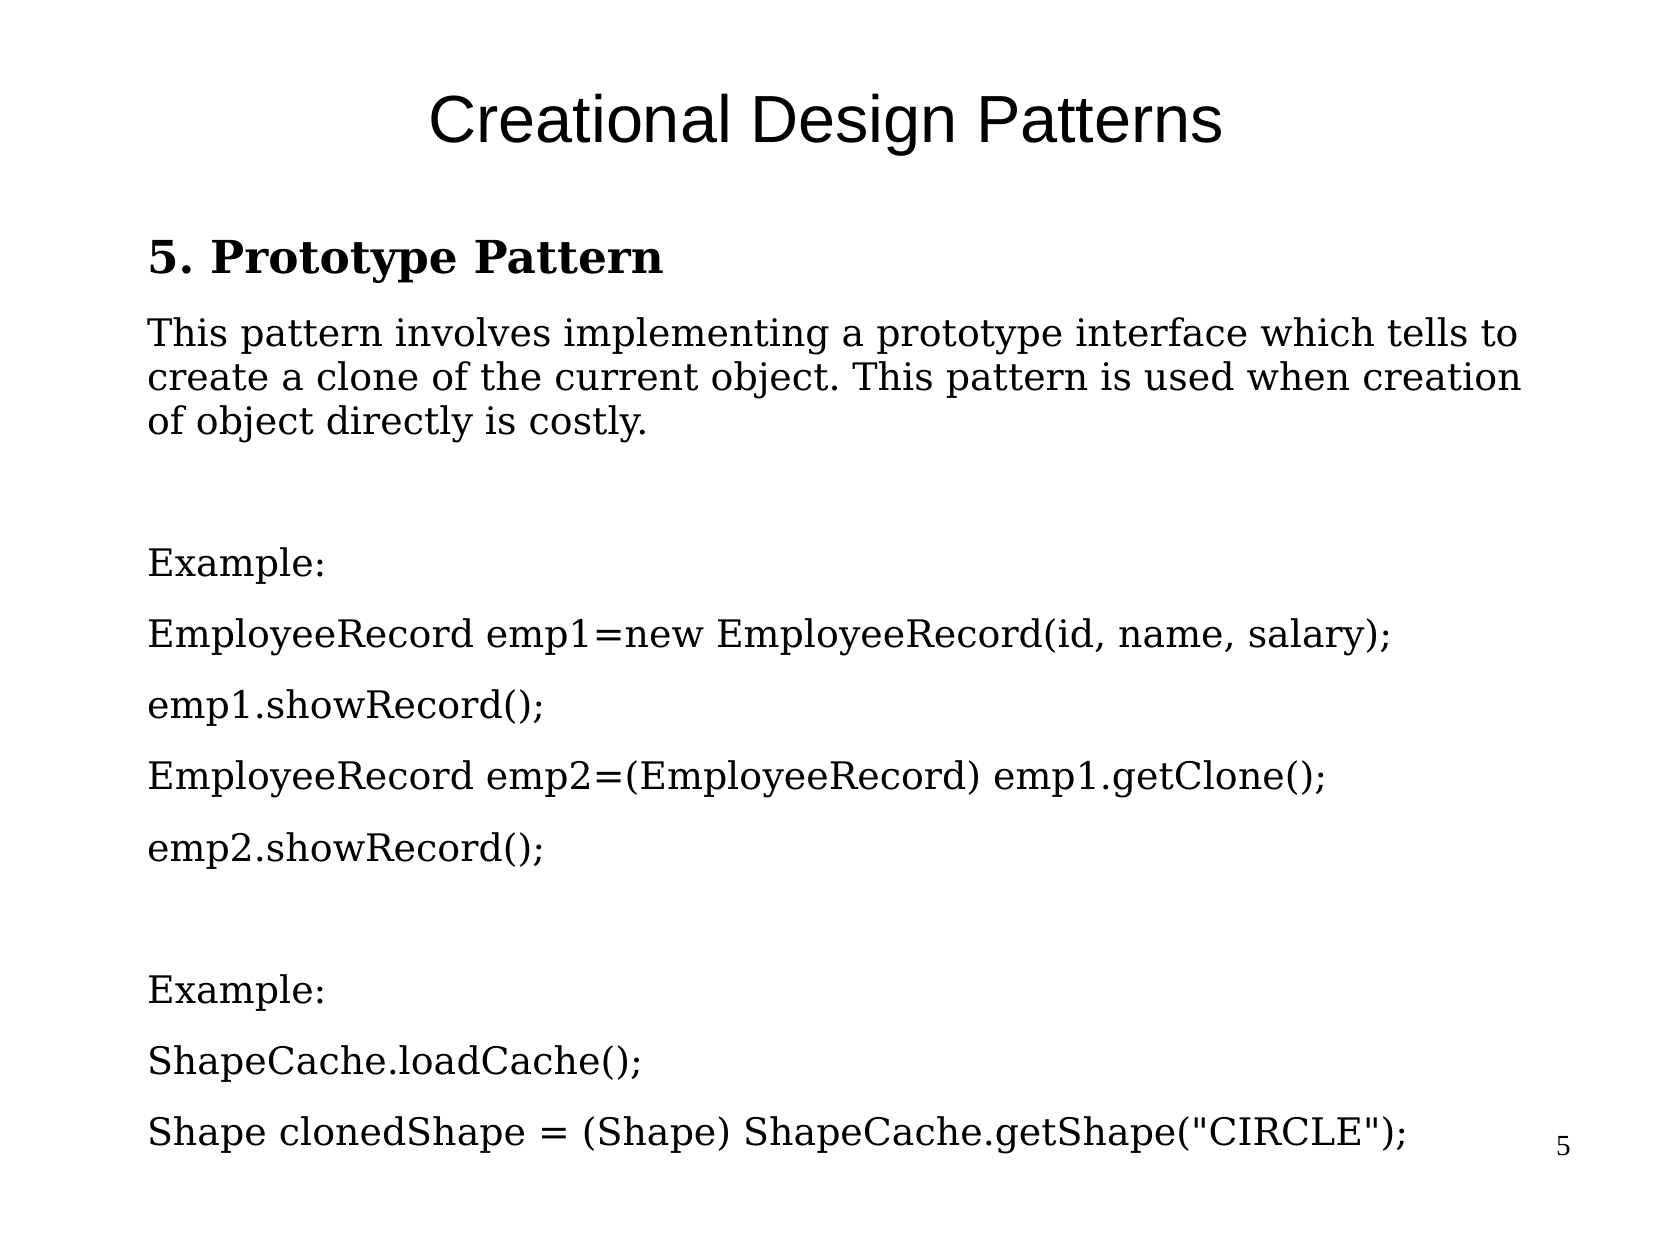

# Creational Design Patterns
5. Prototype Pattern
This pattern involves implementing a prototype interface which tells to create a clone of the current object. This pattern is used when creation of object directly is costly.
Example:
EmployeeRecord emp1=new EmployeeRecord(id, name, salary);
emp1.showRecord();
EmployeeRecord emp2=(EmployeeRecord) emp1.getClone();
emp2.showRecord();
Example:
ShapeCache.loadCache();
Shape clonedShape = (Shape) ShapeCache.getShape("CIRCLE");
5